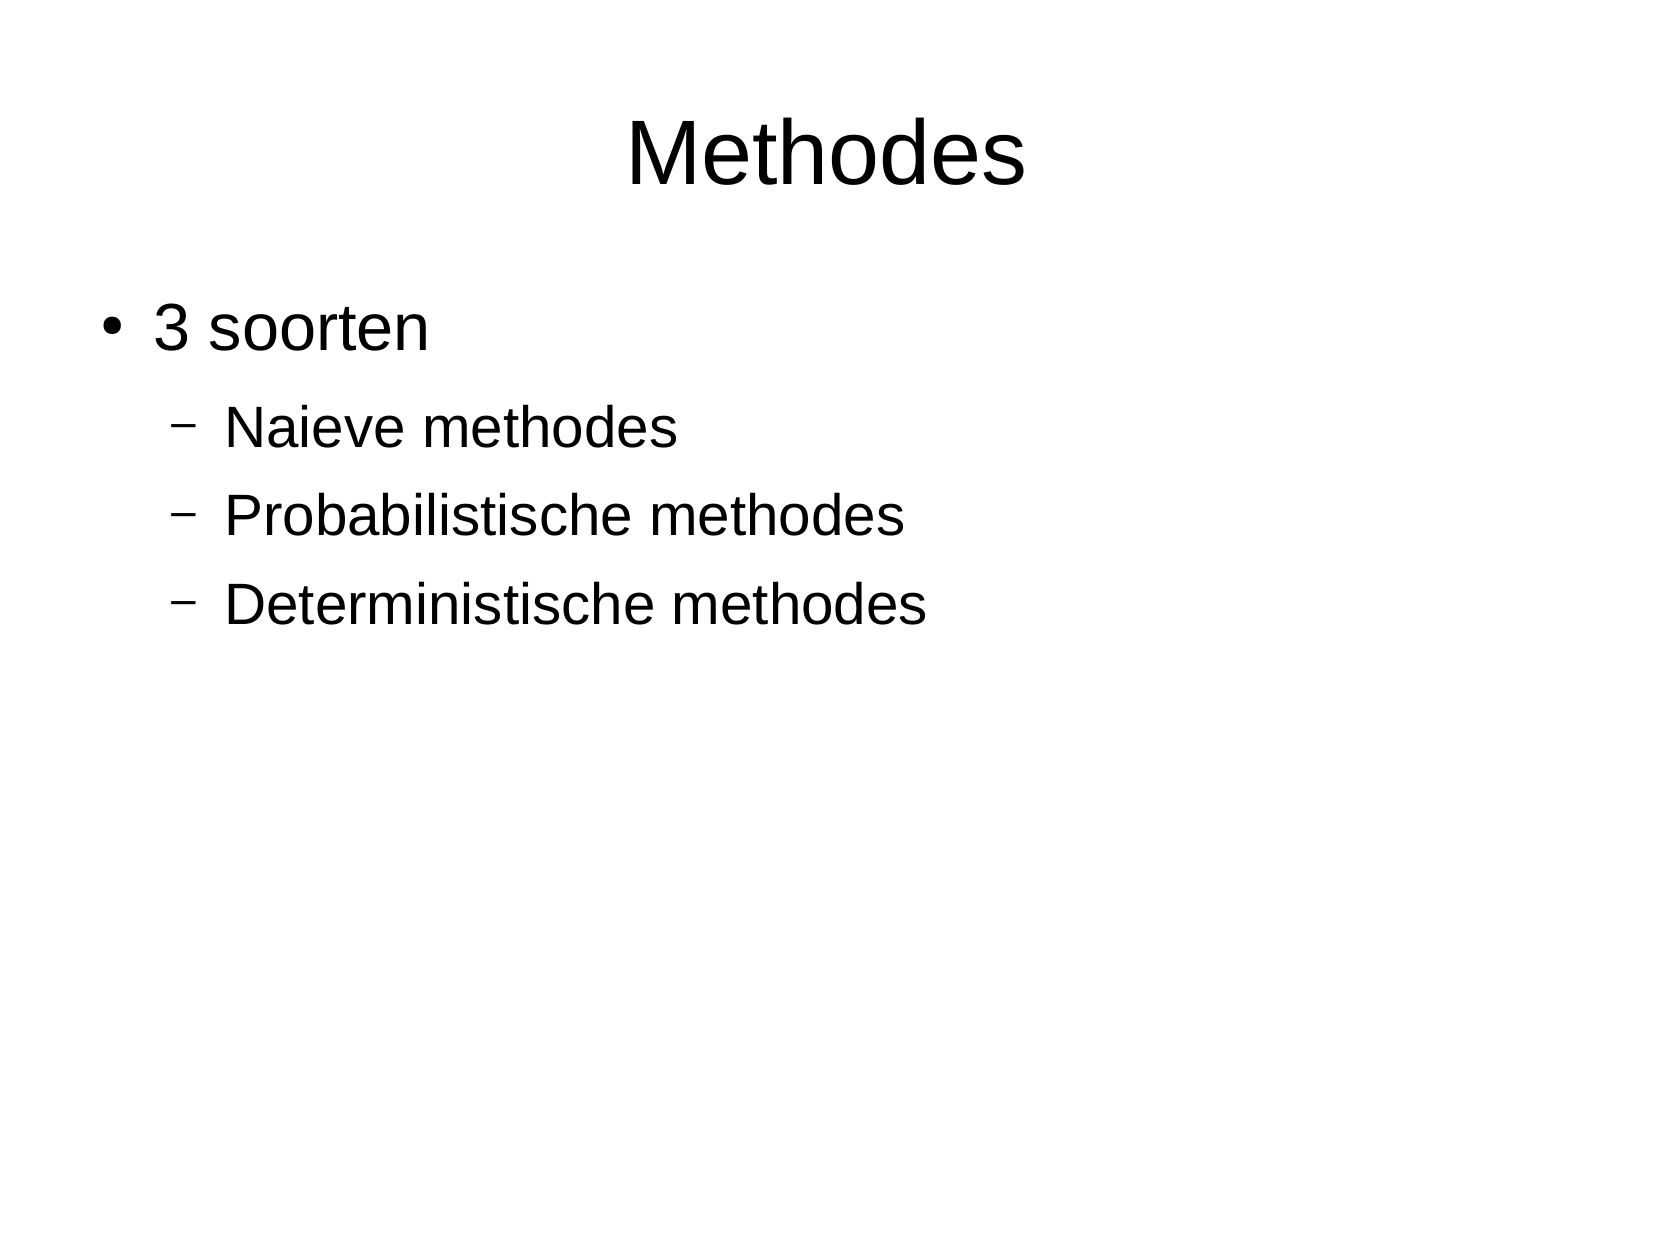

# Methodes
3 soorten
Naieve methodes
Probabilistische methodes
Deterministische methodes